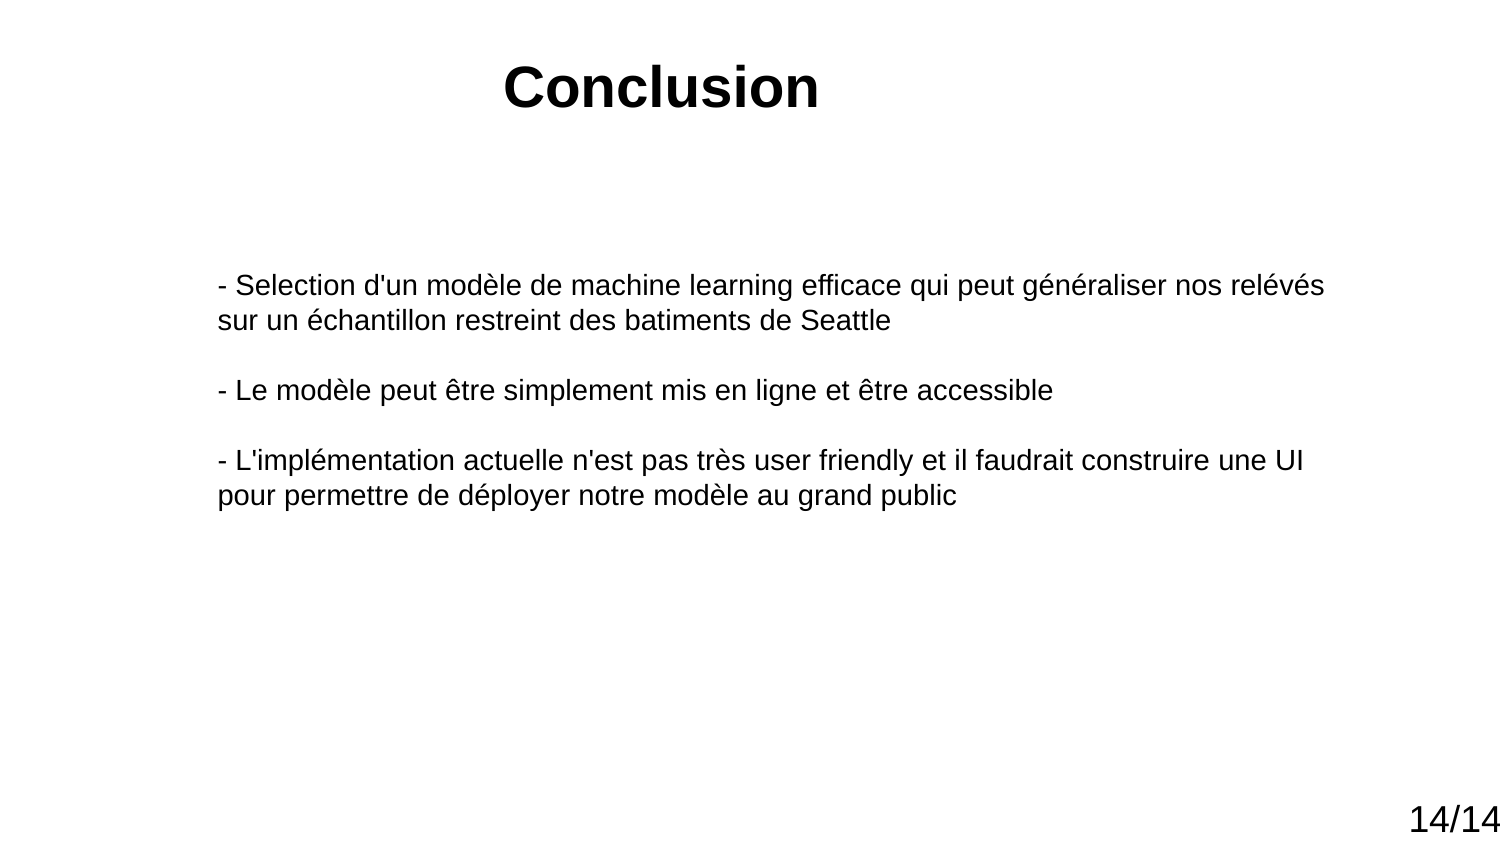

# Conclusion
- Selection d'un modèle de machine learning efficace qui peut généraliser nos relévés sur un échantillon restreint des batiments de Seattle
- Le modèle peut être simplement mis en ligne et être accessible
- L'implémentation actuelle n'est pas très user friendly et il faudrait construire une UI pour permettre de déployer notre modèle au grand public
14/14